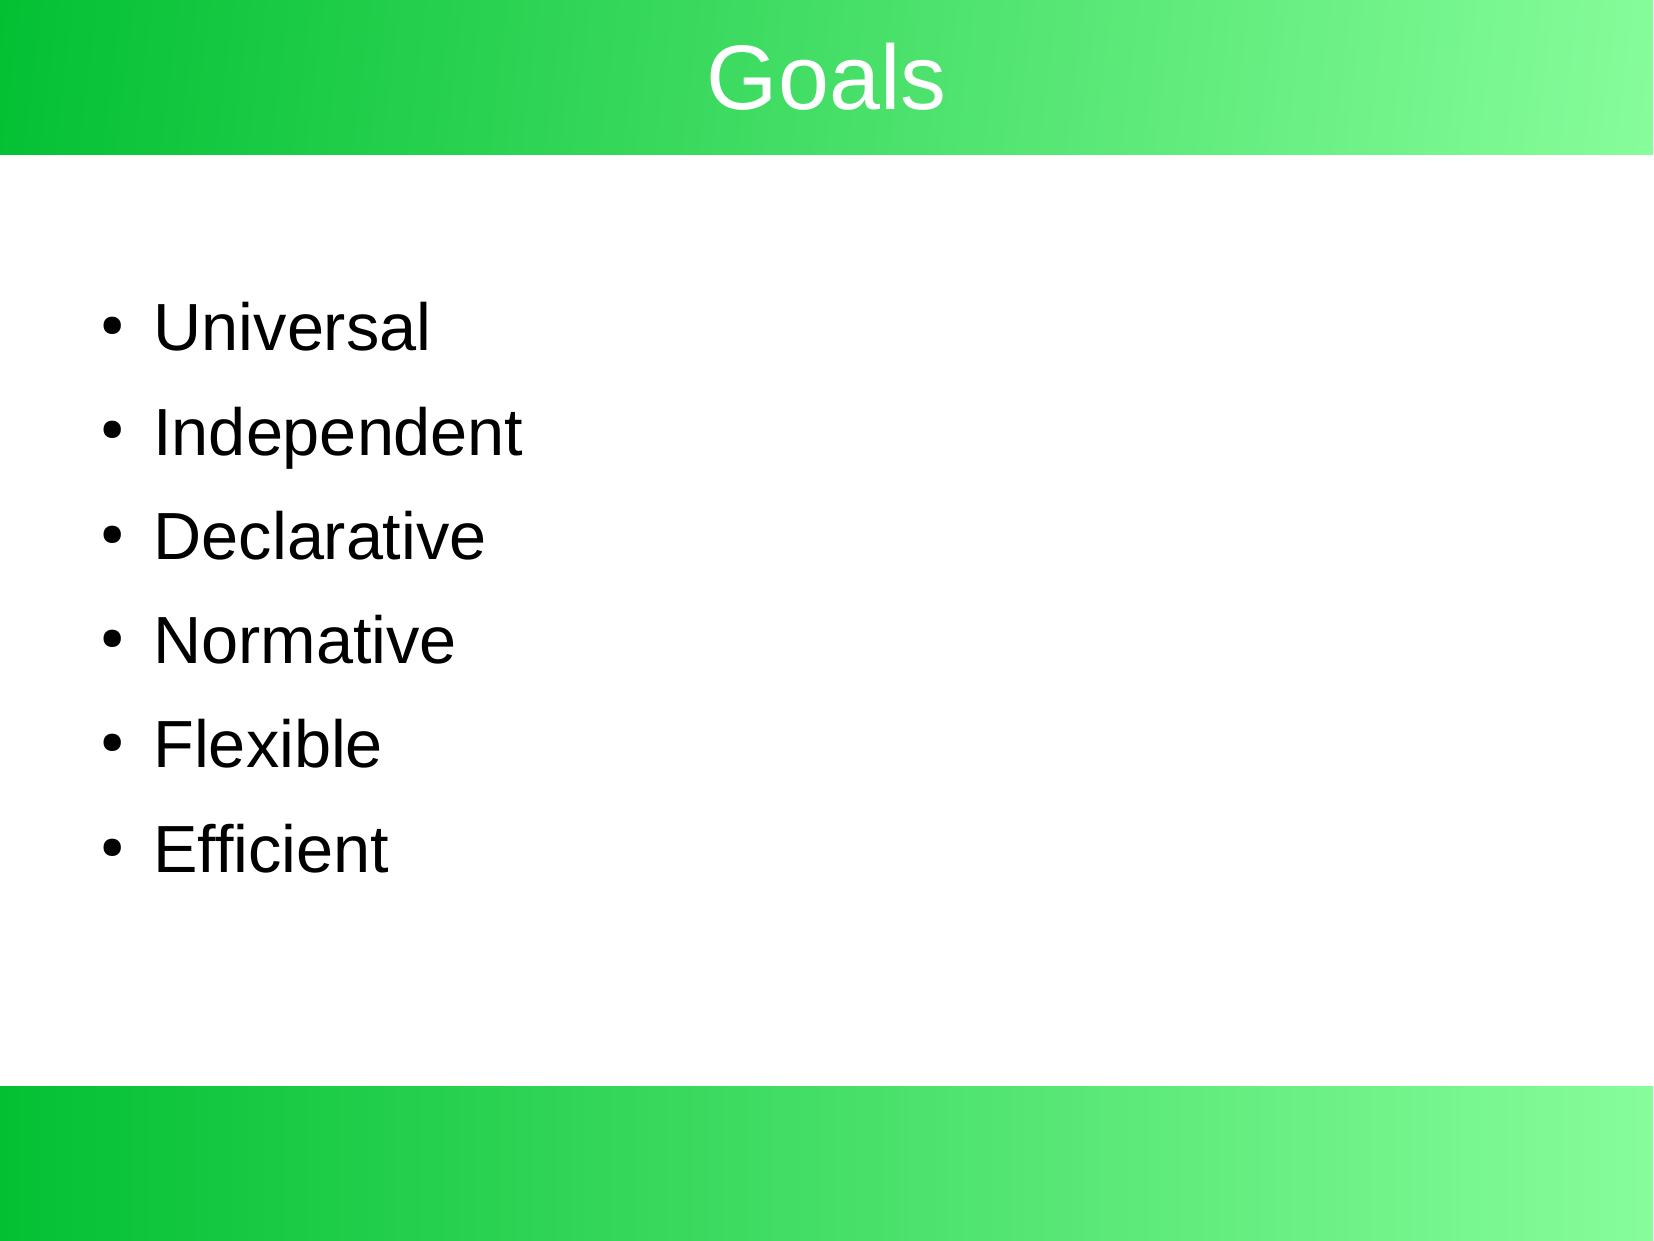

# Goals
Universal
Independent
Declarative
Normative
Flexible
Efficient